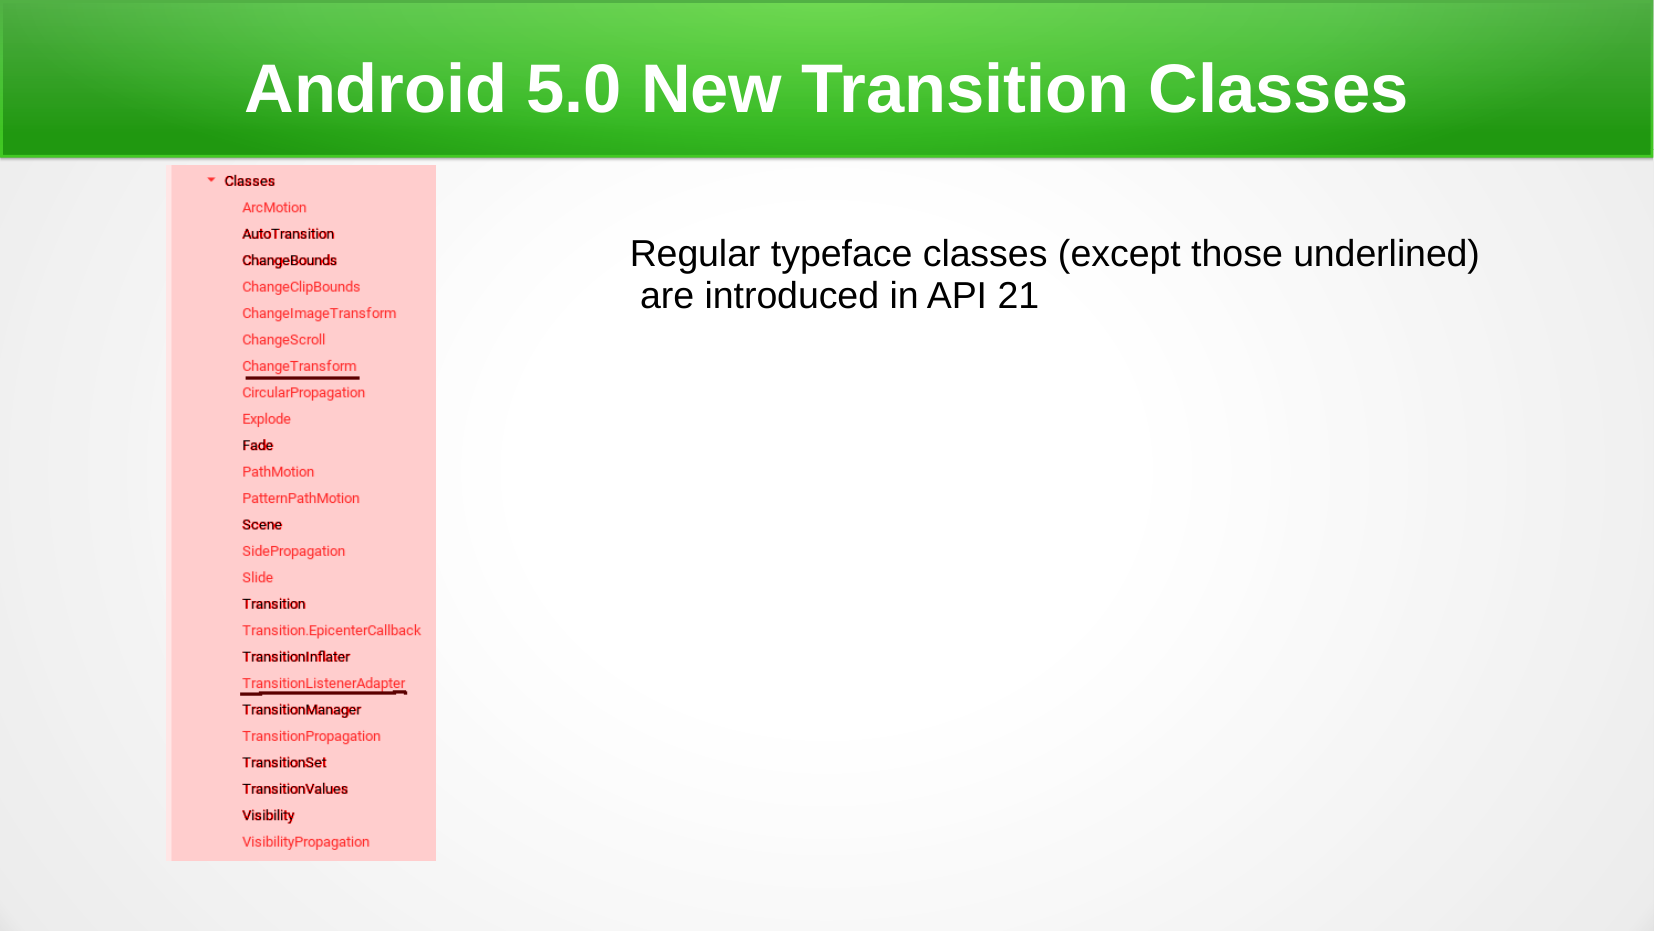

# Android 5.0 New Transition Classes
Regular typeface classes (except those underlined)
 are introduced in API 21